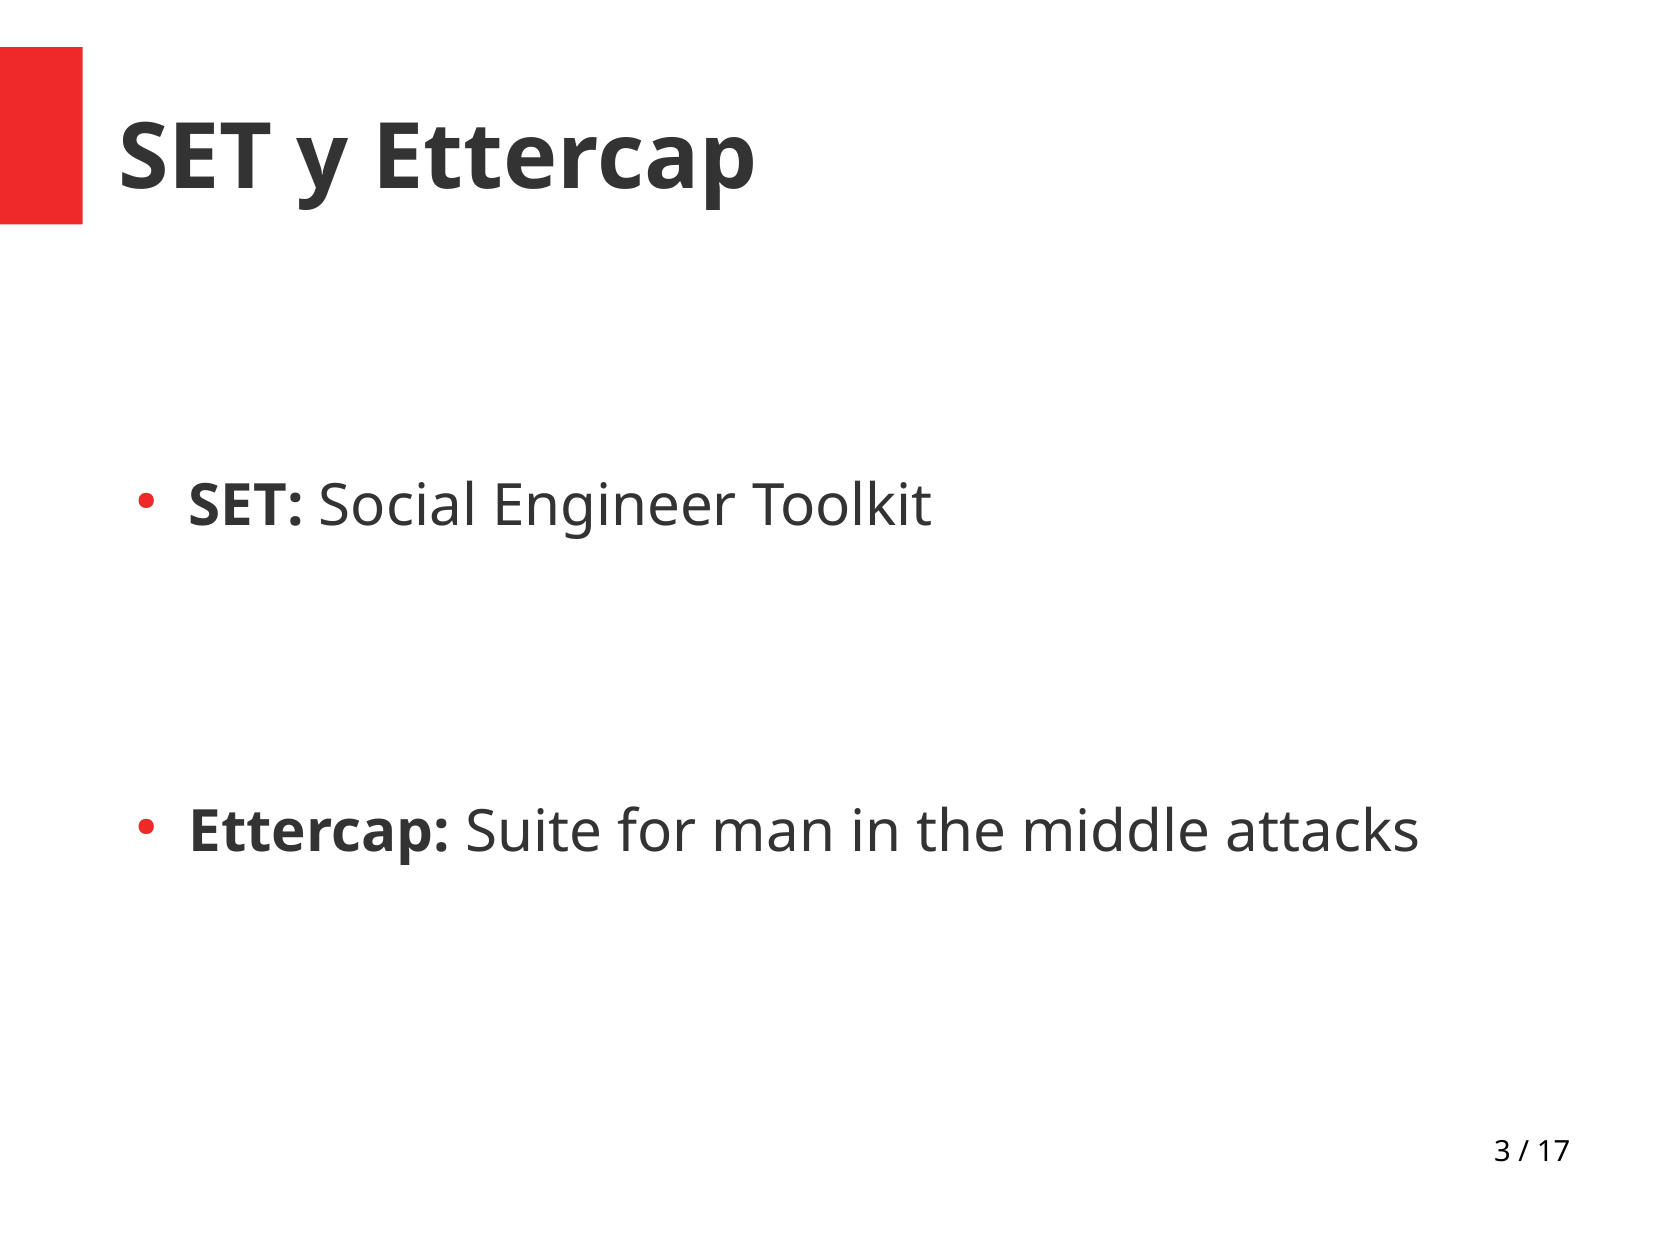

# SET y Ettercap
SET: Social Engineer Toolkit
Ettercap: Suite for man in the middle attacks
3